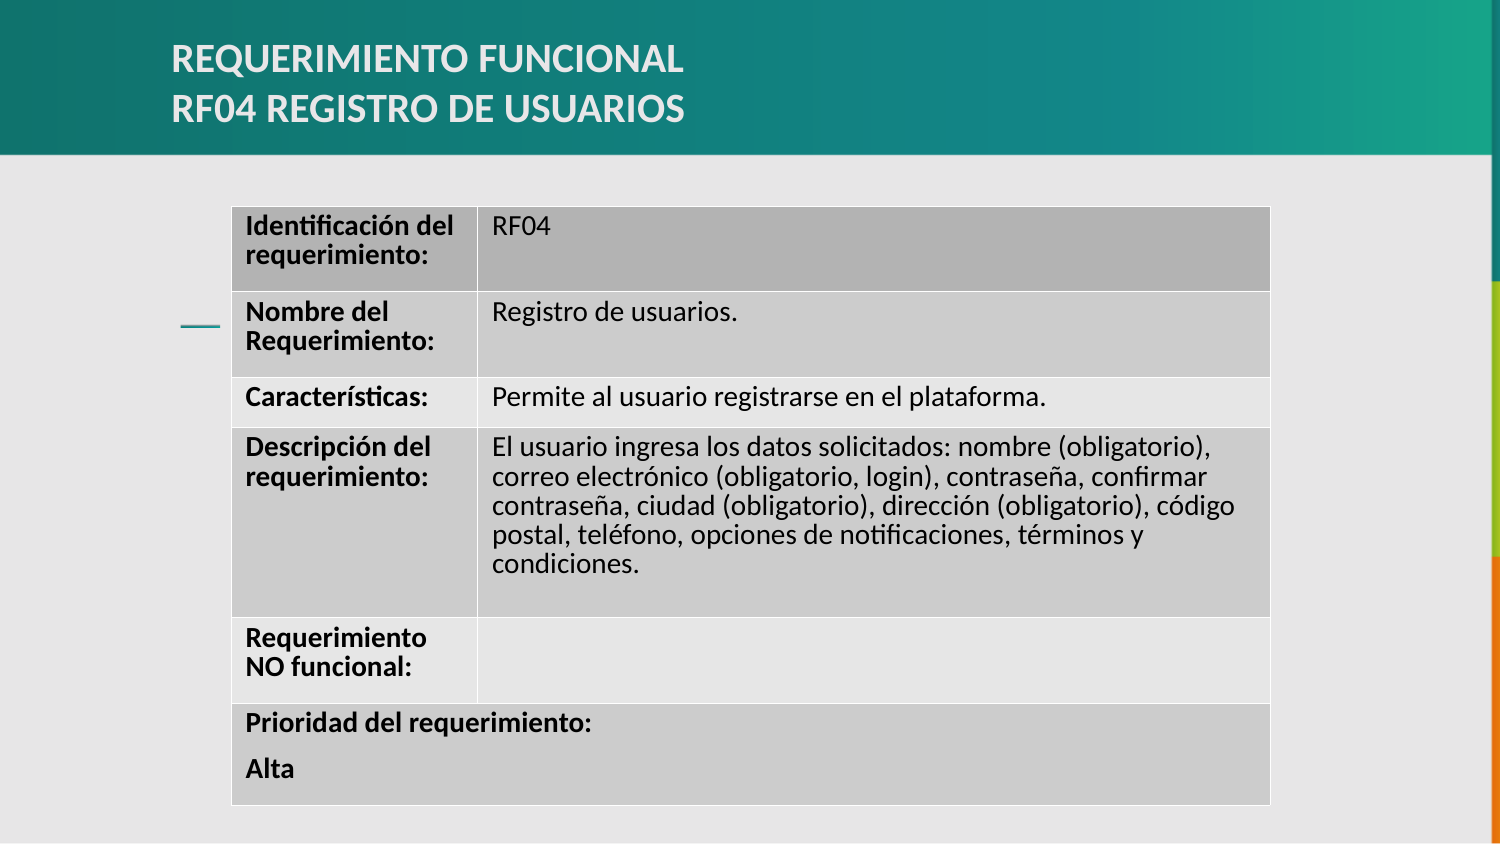

REQUERIMIENTO FUNCIONAL
RF04 REGISTRO DE USUARIOS
| Identificación del requerimiento: | RF04 |
| --- | --- |
| Nombre del Requerimiento: | Registro de usuarios. |
| Características: | Permite al usuario registrarse en el plataforma. |
| Descripción del requerimiento: | El usuario ingresa los datos solicitados: nombre (obligatorio), correo electrónico (obligatorio, login), contraseña, confirmar contraseña, ciudad (obligatorio), dirección (obligatorio), código postal, teléfono, opciones de notificaciones, términos y condiciones. |
| Requerimiento NO funcional: | |
| Prioridad del requerimiento: Alta | |